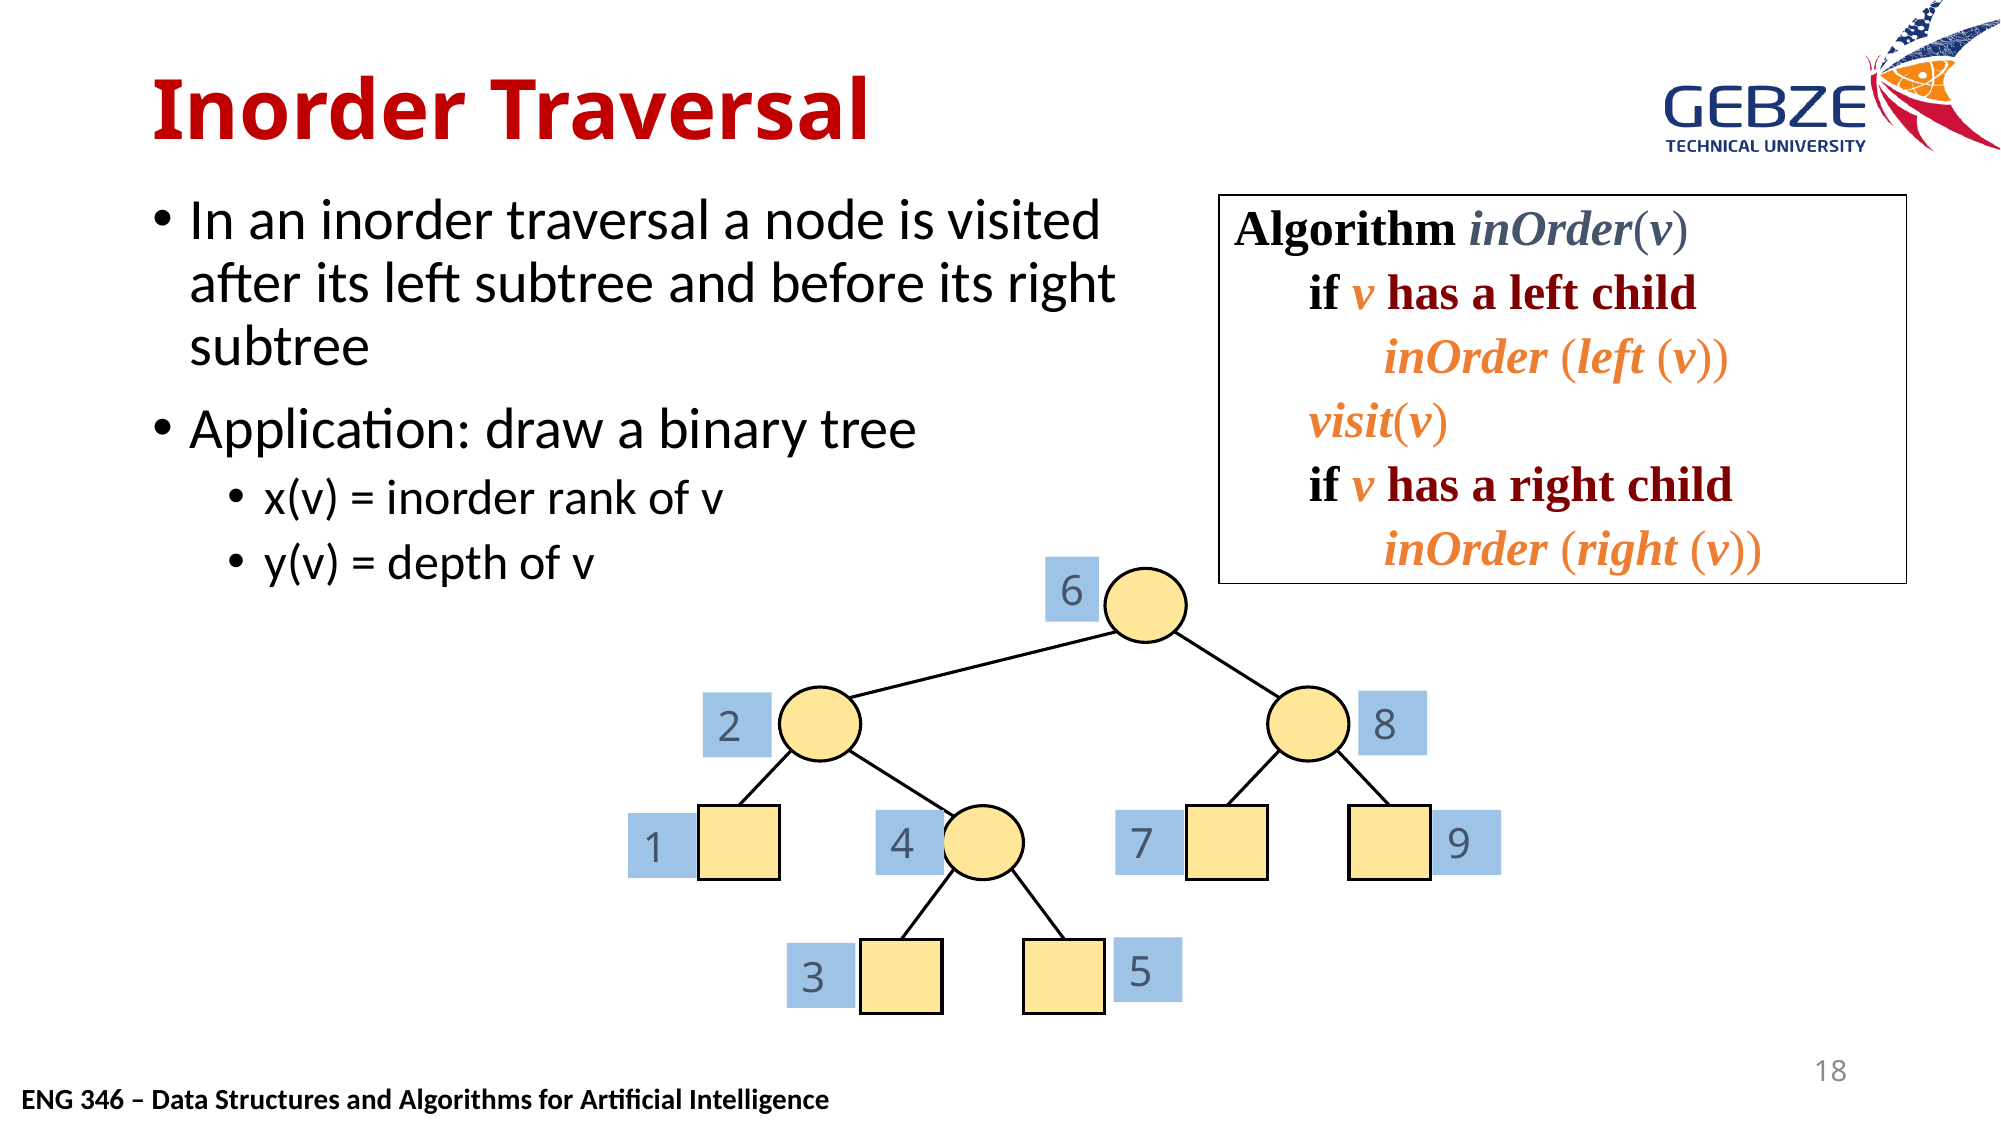

# Inorder Traversal
In an inorder traversal a node is visited after its left subtree and before its right subtree
Application: draw a binary tree
x(v) = inorder rank of v
y(v) = depth of v
Algorithm inOrder(v)
if v has a left child
inOrder (left (v))
visit(v)
if v has a right child
inOrder (right (v))
6
8
2
4
7
9
1
5
3